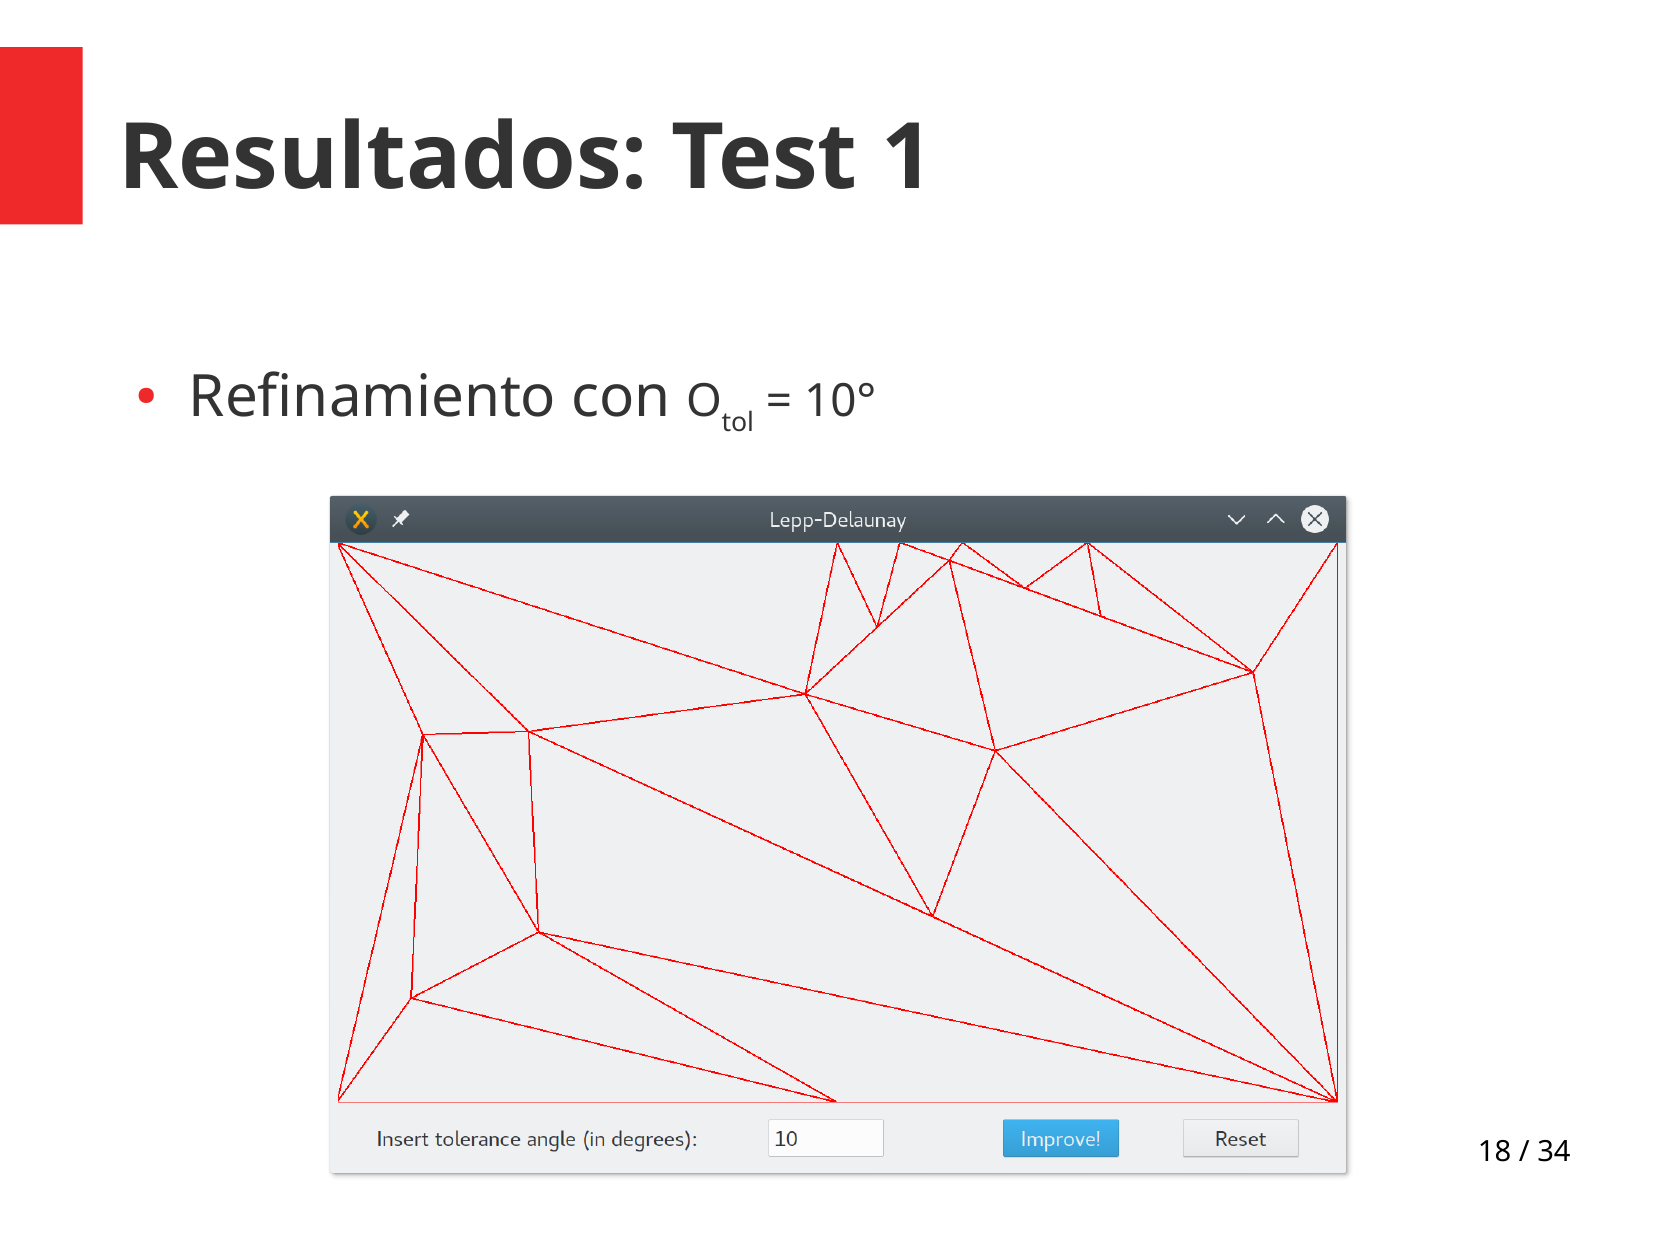

# Resultados: Test 1
Refinamiento con Otol = 10°
18